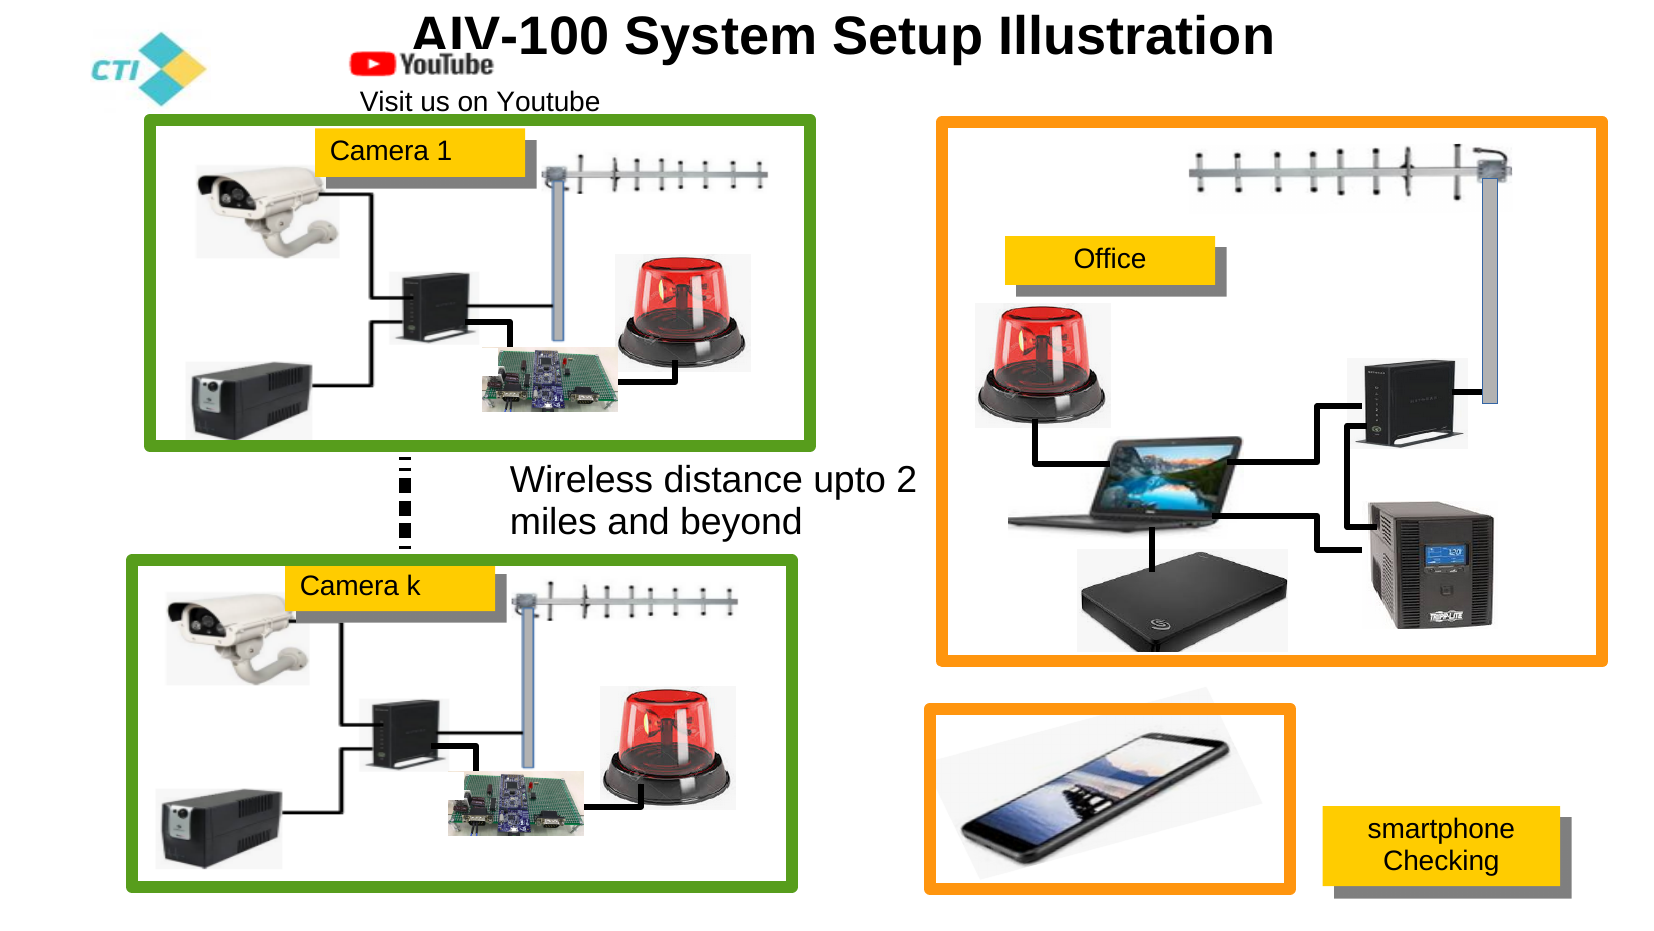

AIV-100 System Setup Illustration
Visit us on Youtube
Camera 1
Office
Wireless distance upto 2 miles and beyond
Camera k
smartphone
Checking